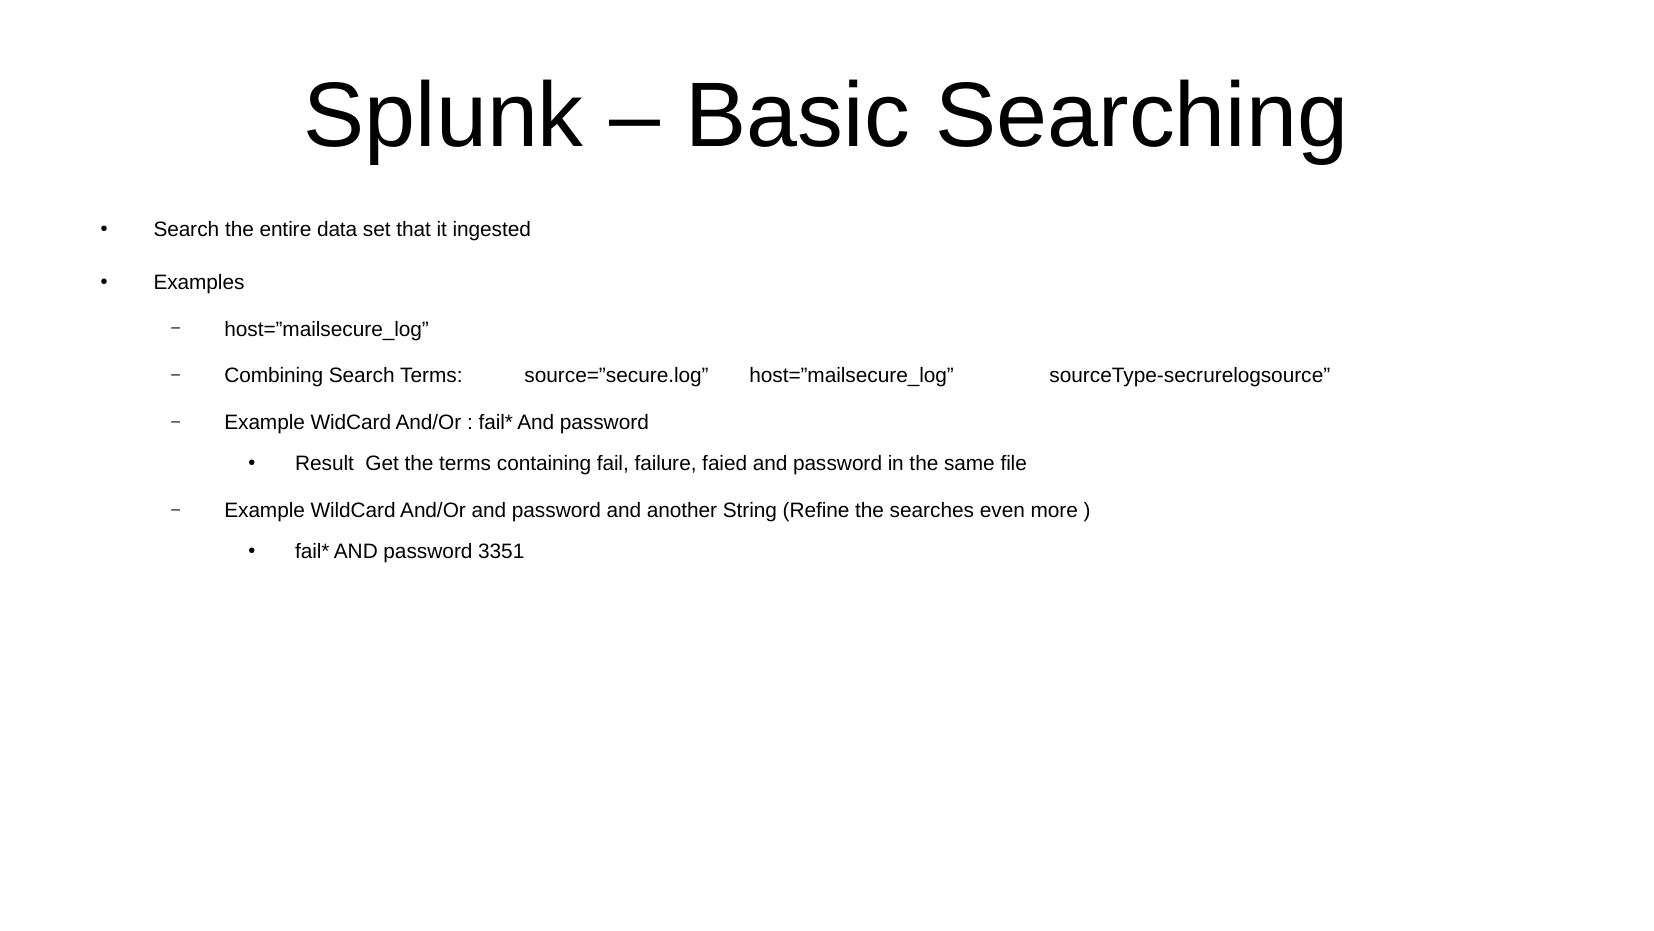

# Splunk – Basic Searching
Search the entire data set that it ingested
Examples
host=”mailsecure_log”
Combining Search Terms: 	source=”secure.log”	host=”mailsecure_log”		sourceType-secrurelogsource”
Example WidCard And/Or : fail* And password
Result Get the terms containing fail, failure, faied and password in the same file
Example WildCard And/Or and password and another String (Refine the searches even more )
fail* AND password 3351